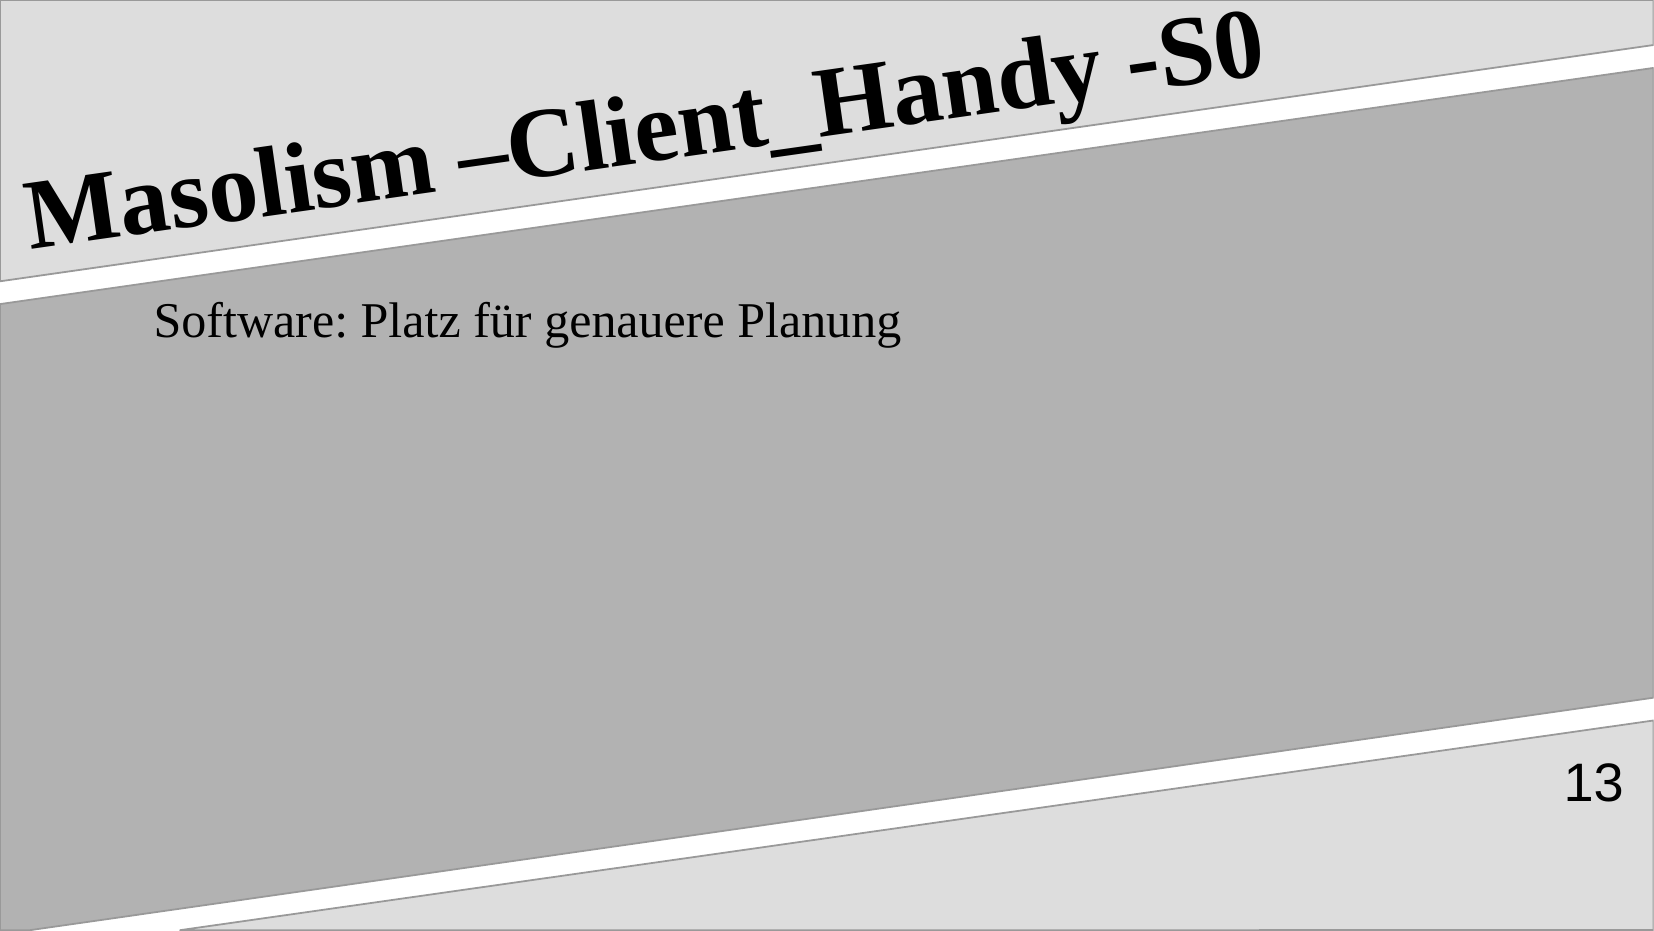

# Masolism –Client_Handy -S0
Software: Platz für genauere Planung
13